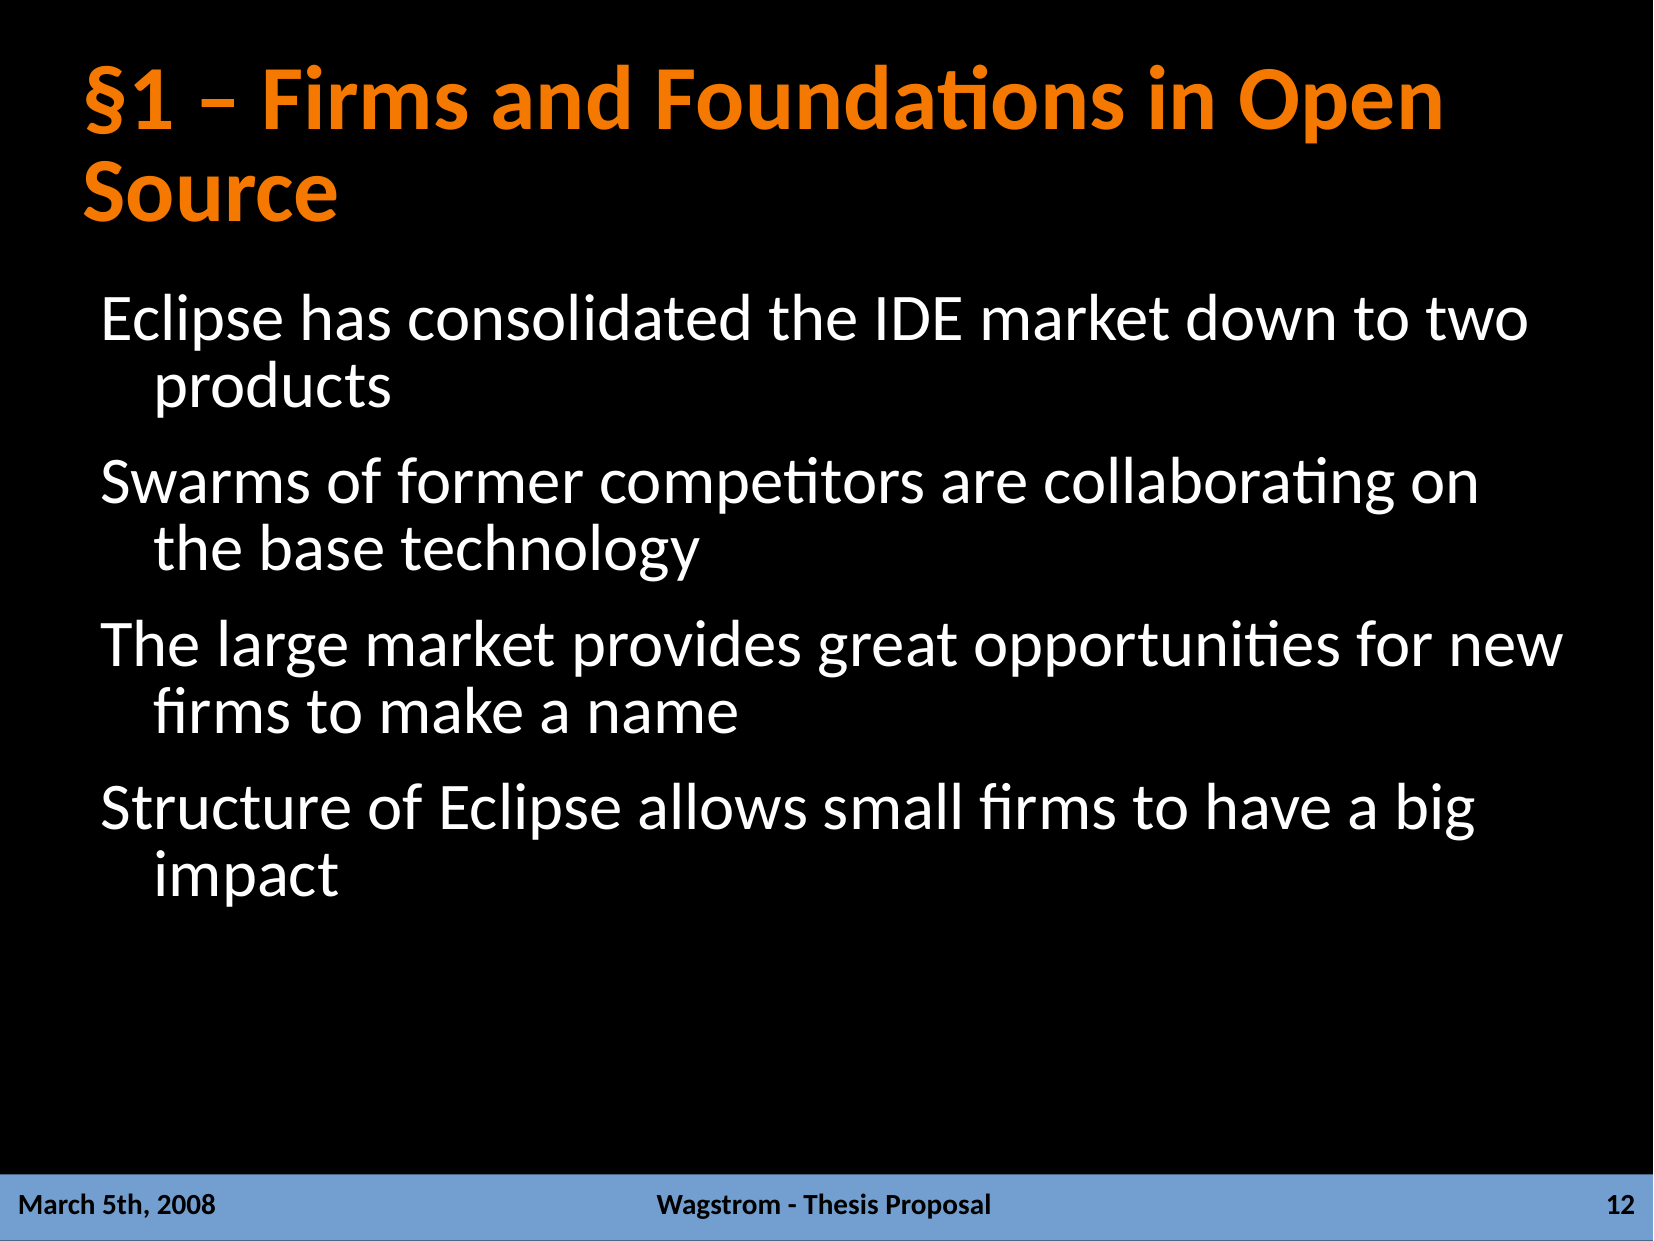

# §1 – Firms and Foundations in Open Source
Eclipse has consolidated the IDE market down to two products
Swarms of former competitors are collaborating on the base technology
The large market provides great opportunities for new firms to make a name
Structure of Eclipse allows small firms to have a big impact
March 5th, 2008
Wagstrom - Thesis Proposal
12